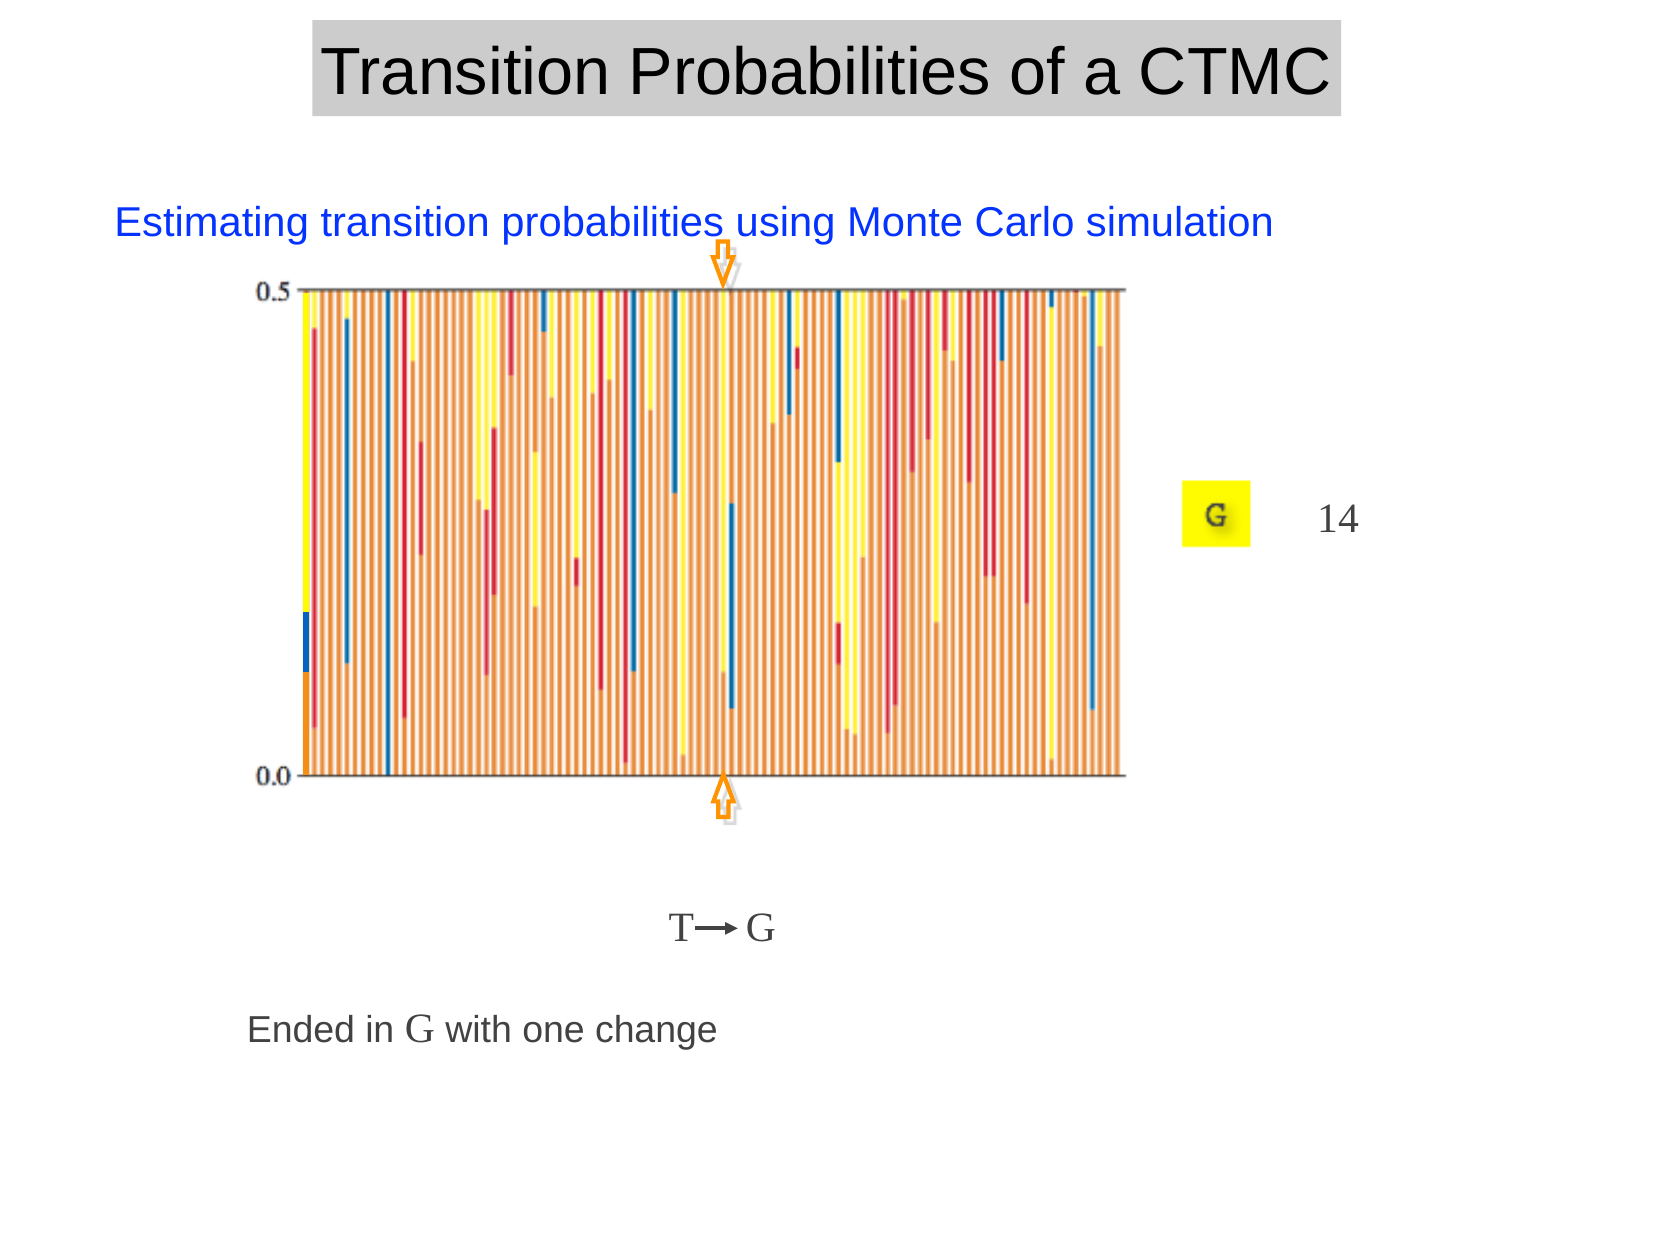

Transition Probabilities of a CTMC
Estimating transition probabilities using Monte Carlo simulation
14
T G
Ended in G with one change